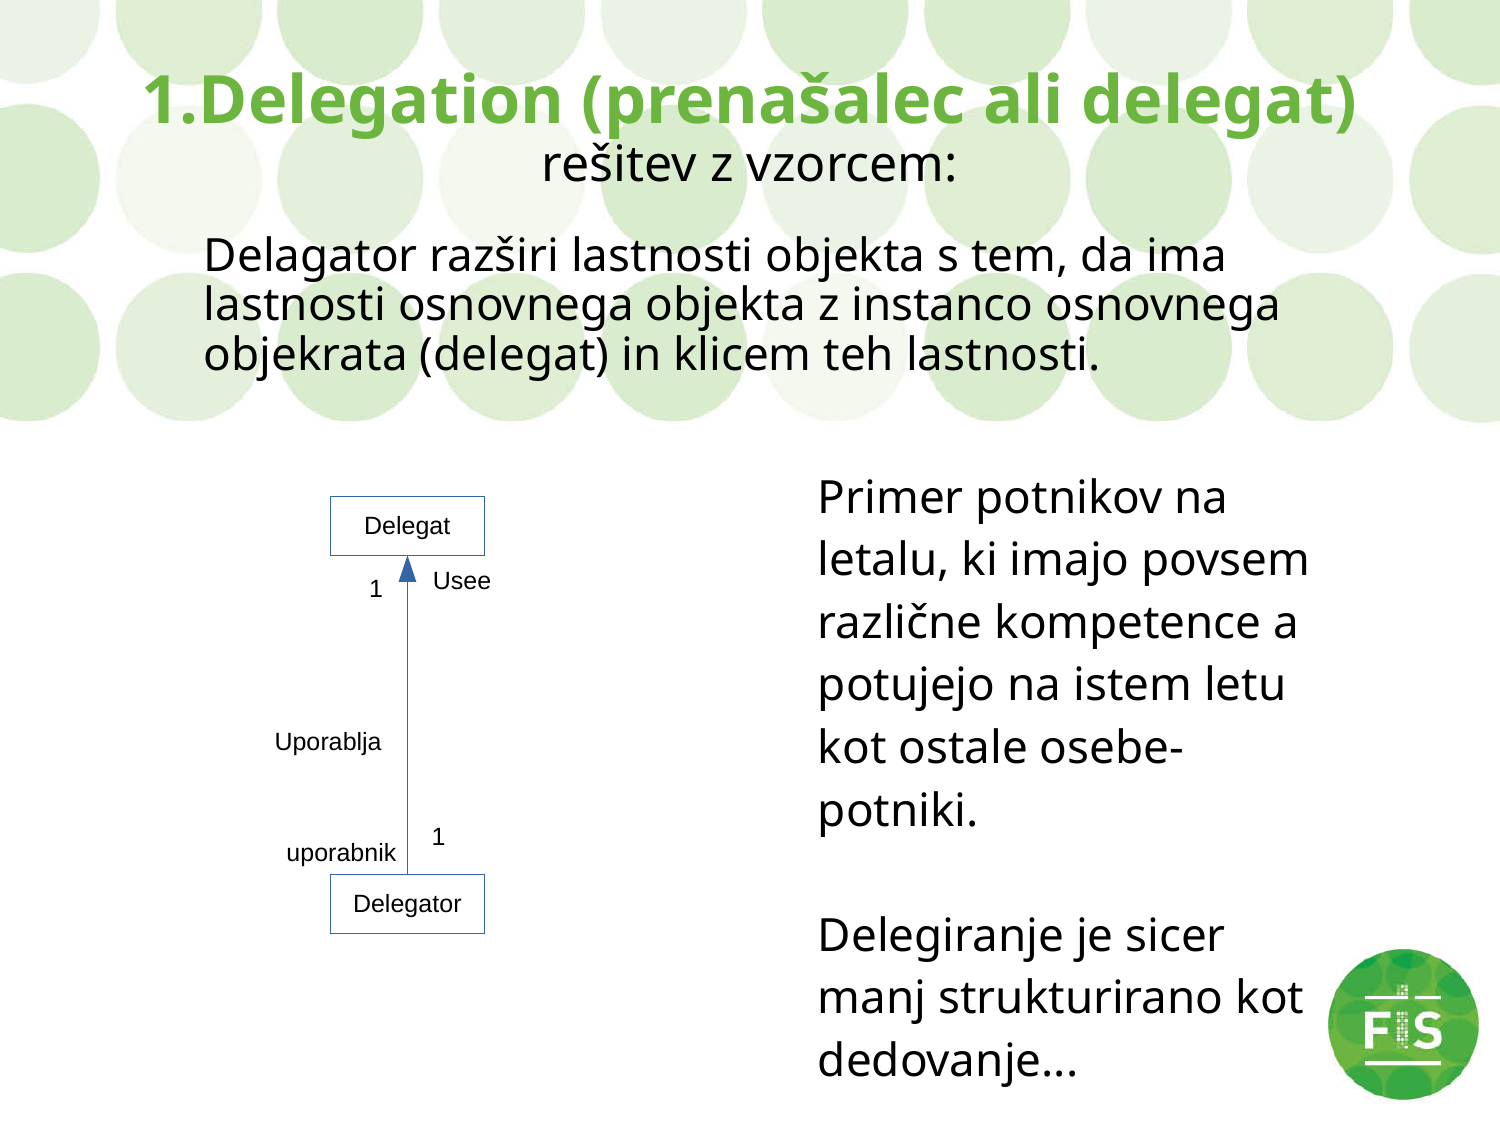

# 1.Delegation (prenašalec ali delegat) rešitev z vzorcem:
Delagator razširi lastnosti objekta s tem, da ima lastnosti osnovnega objekta z instanco osnovnega objekrata (delegat) in klicem teh lastnosti.
Primer potnikov na letalu, ki imajo povsem različne kompetence a potujejo na istem letu kot ostale osebe-potniki.
Delegiranje je sicer manj strukturirano kot dedovanje...
Delegat
Usee
1
Uporablja
1
uporabnik
Delegator